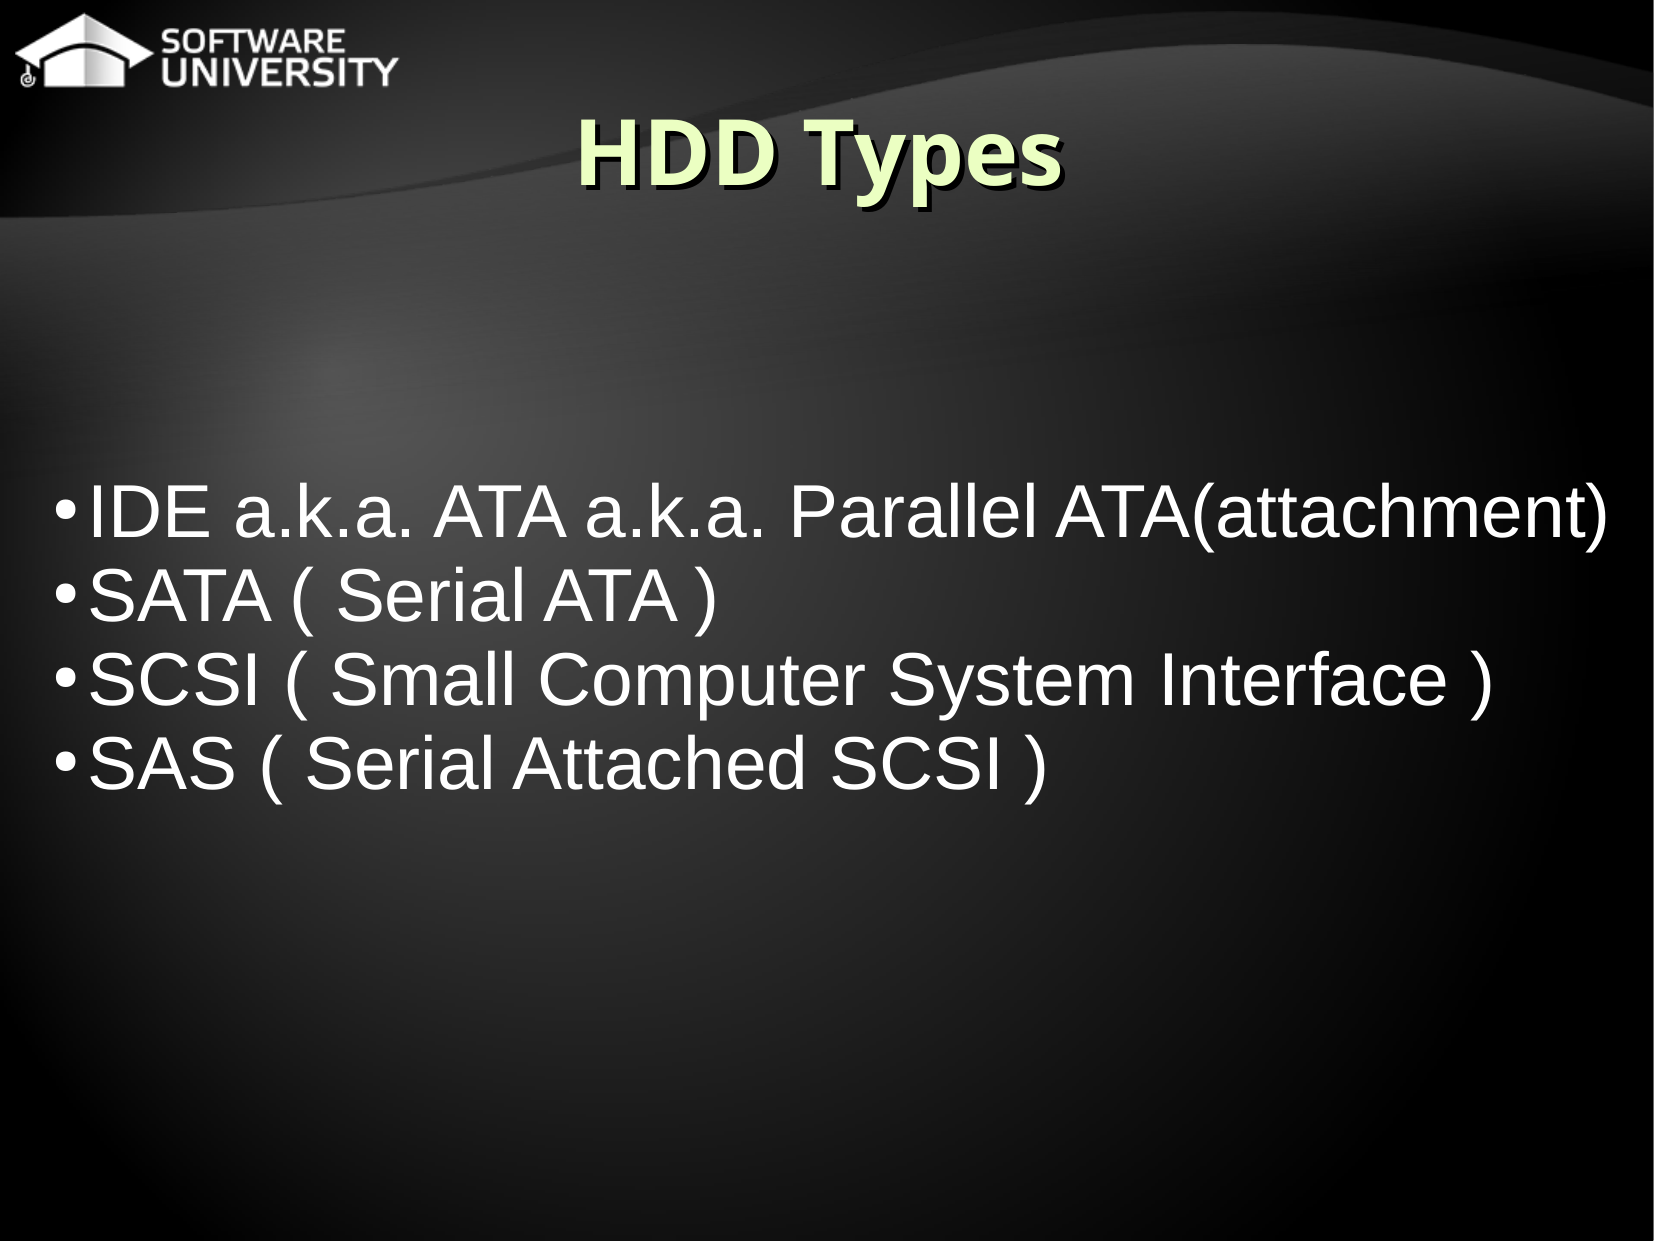

# HDD Types
IDE a.k.a. ATA a.k.a. Parallel ATA(attachment)
SATA ( Serial ATA )
SCSI ( Small Computer System Interface )
SAS ( Serial Attached SCSI )